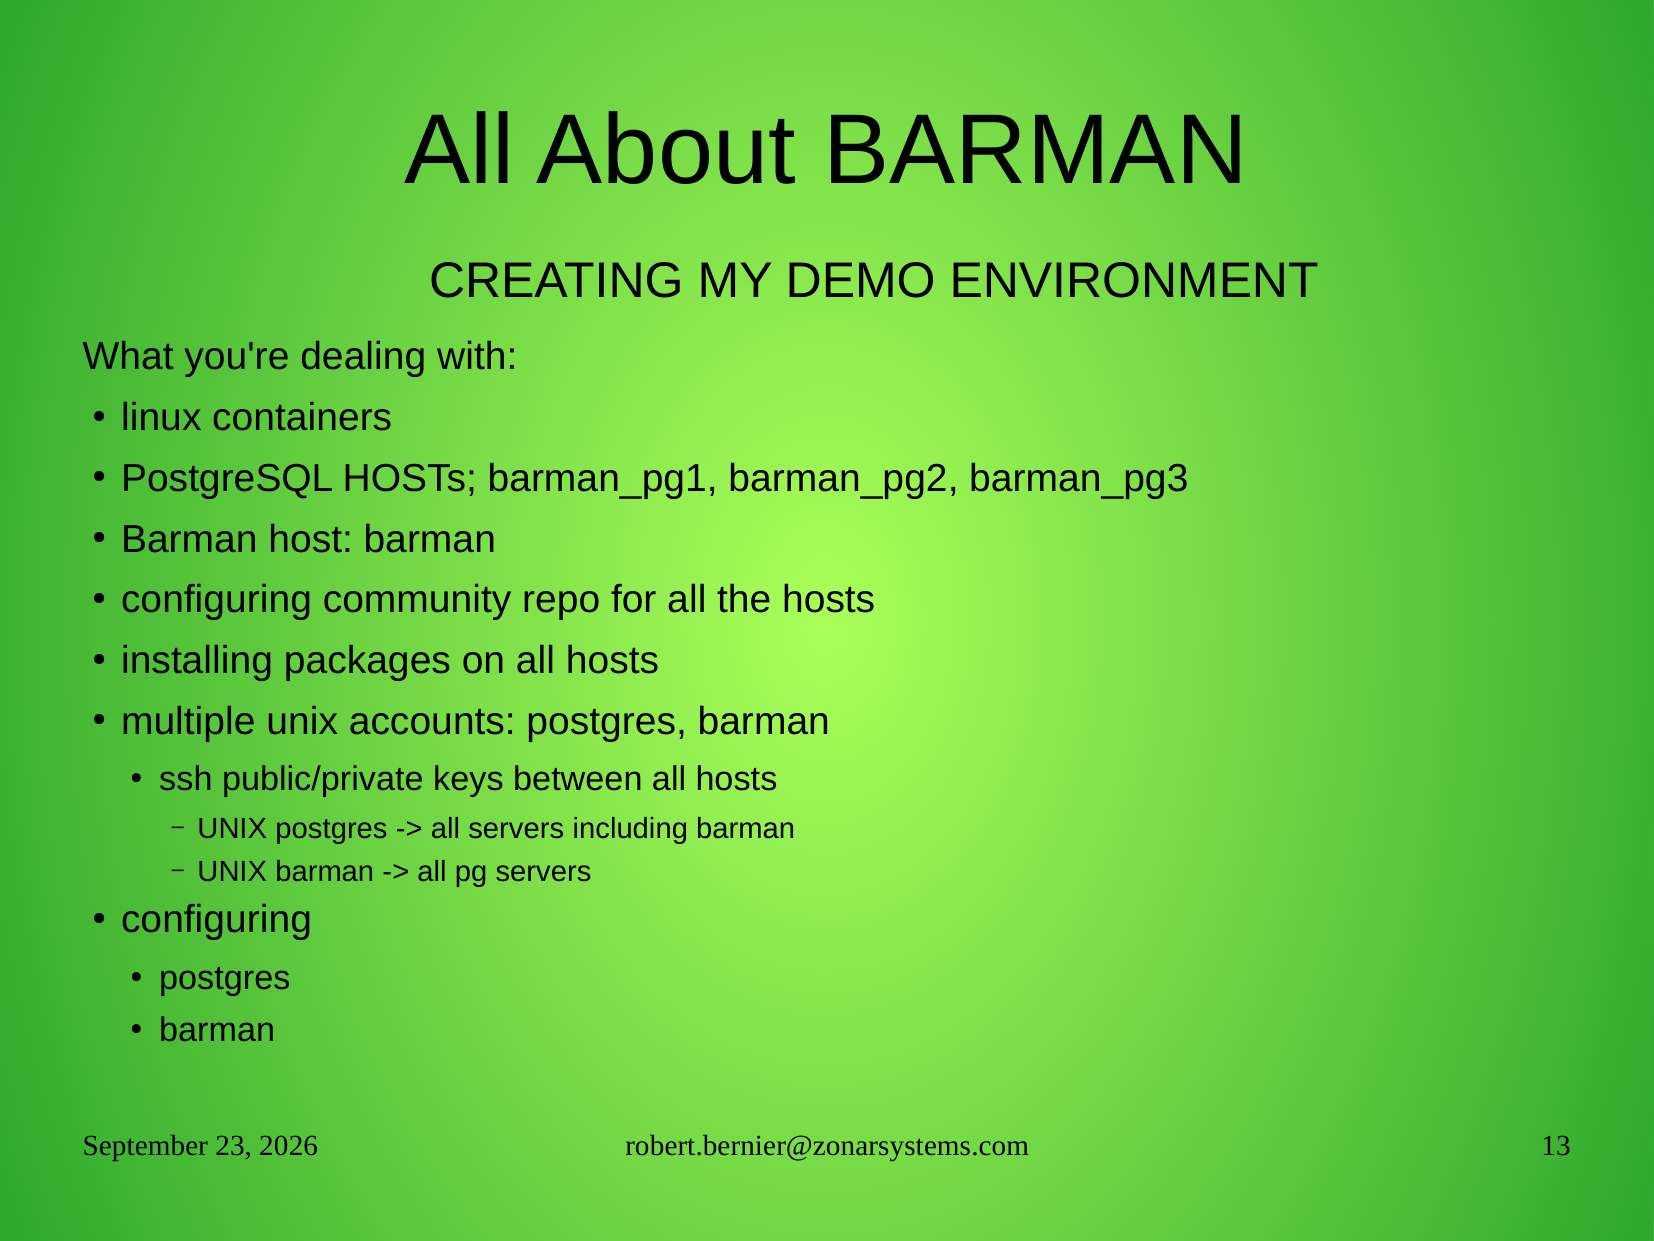

# All About BARMAN
CREATING MY DEMO ENVIRONMENT
What you're dealing with:
linux containers
PostgreSQL HOSTs; barman_pg1, barman_pg2, barman_pg3
Barman host: barman
configuring community repo for all the hosts
installing packages on all hosts
multiple unix accounts: postgres, barman
ssh public/private keys between all hosts
UNIX postgres -> all servers including barman
UNIX barman -> all pg servers
configuring
postgres
barman
robert.bernier@zonarsystems.com
13